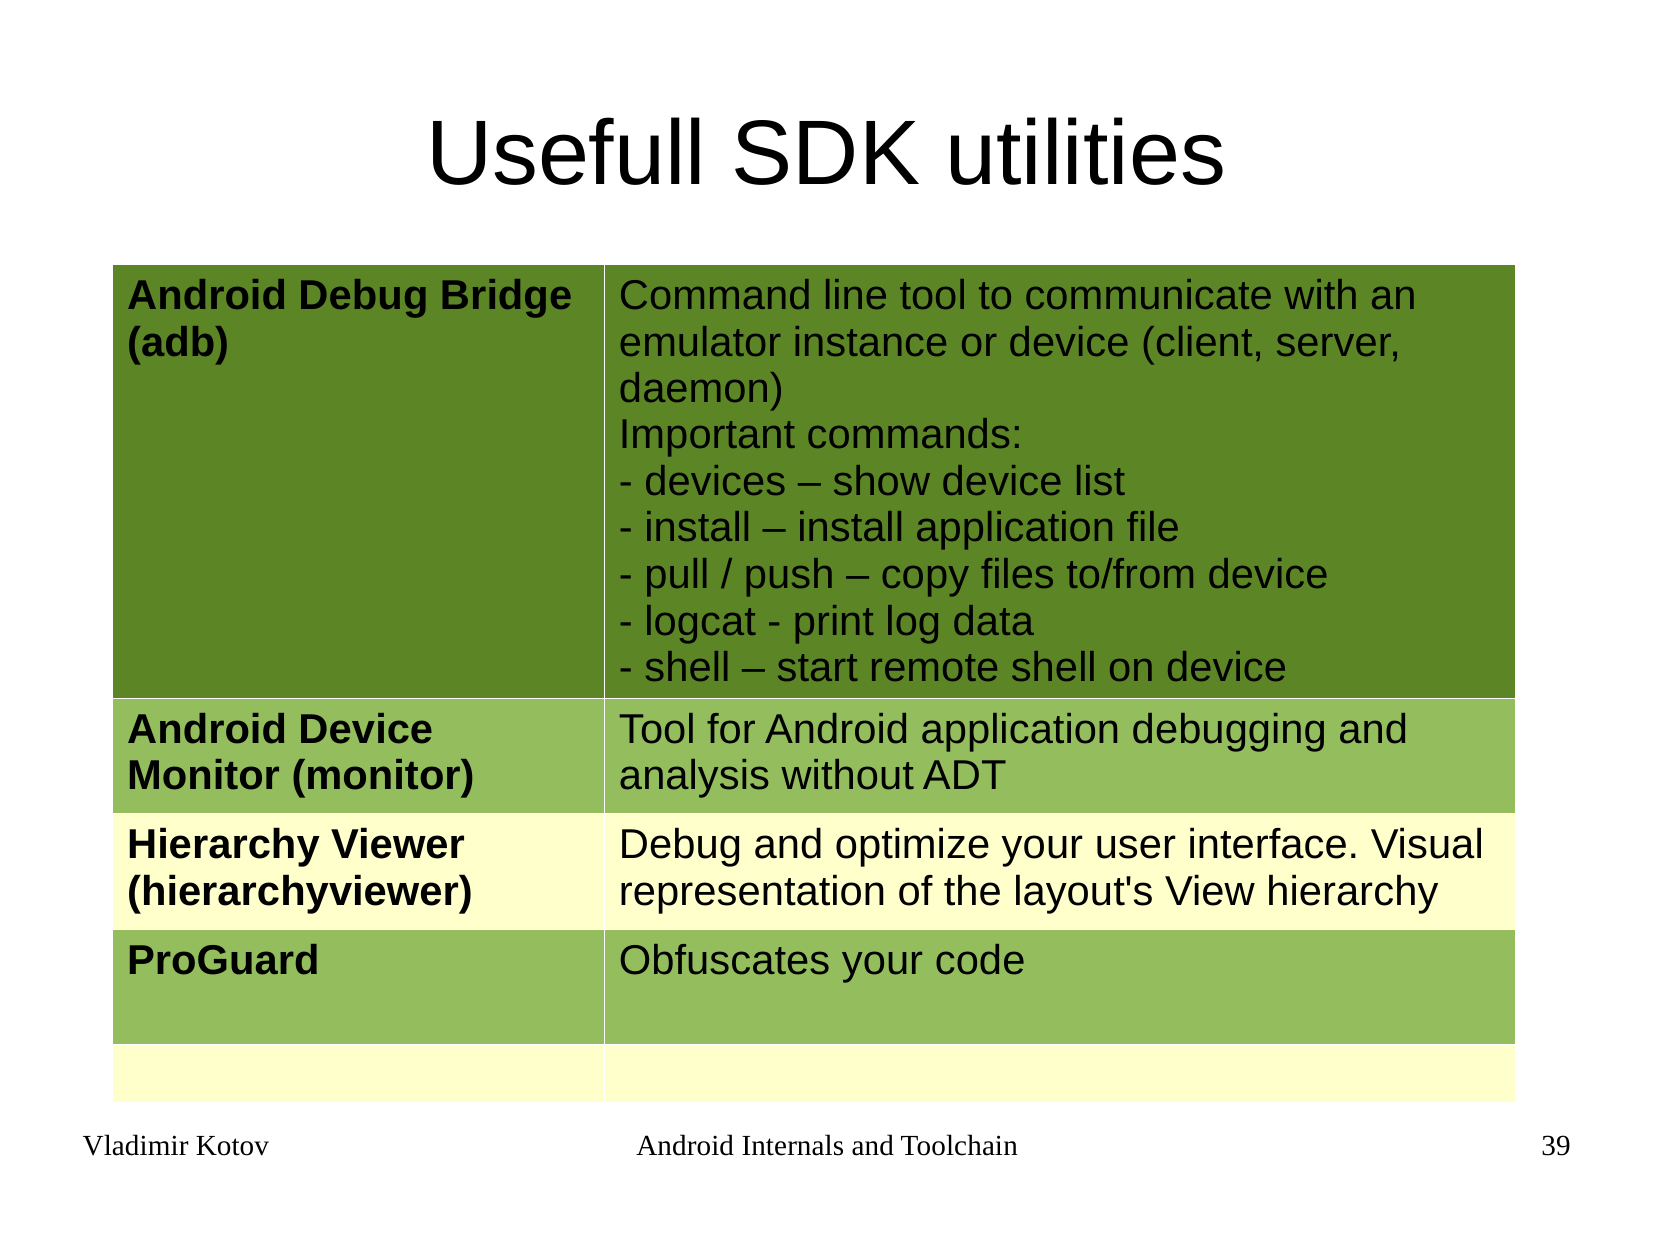

# Usefull SDK utilities
| Android Debug Bridge (adb) | Command line tool to communicate with an emulator instance or device (client, server, daemon) Important commands: - devices – show device list - install – install application file - pull / push – copy files to/from device - logcat - print log data - shell – start remote shell on device |
| --- | --- |
| Android Device Monitor (monitor) | Tool for Android application debugging and analysis without ADT |
| Hierarchy Viewer (hierarchyviewer) | Debug and optimize your user interface. Visual representation of the layout's View hierarchy |
| ProGuard | Obfuscates your code |
| | |
Vladimir Kotov
Android Internals and Toolchain
39